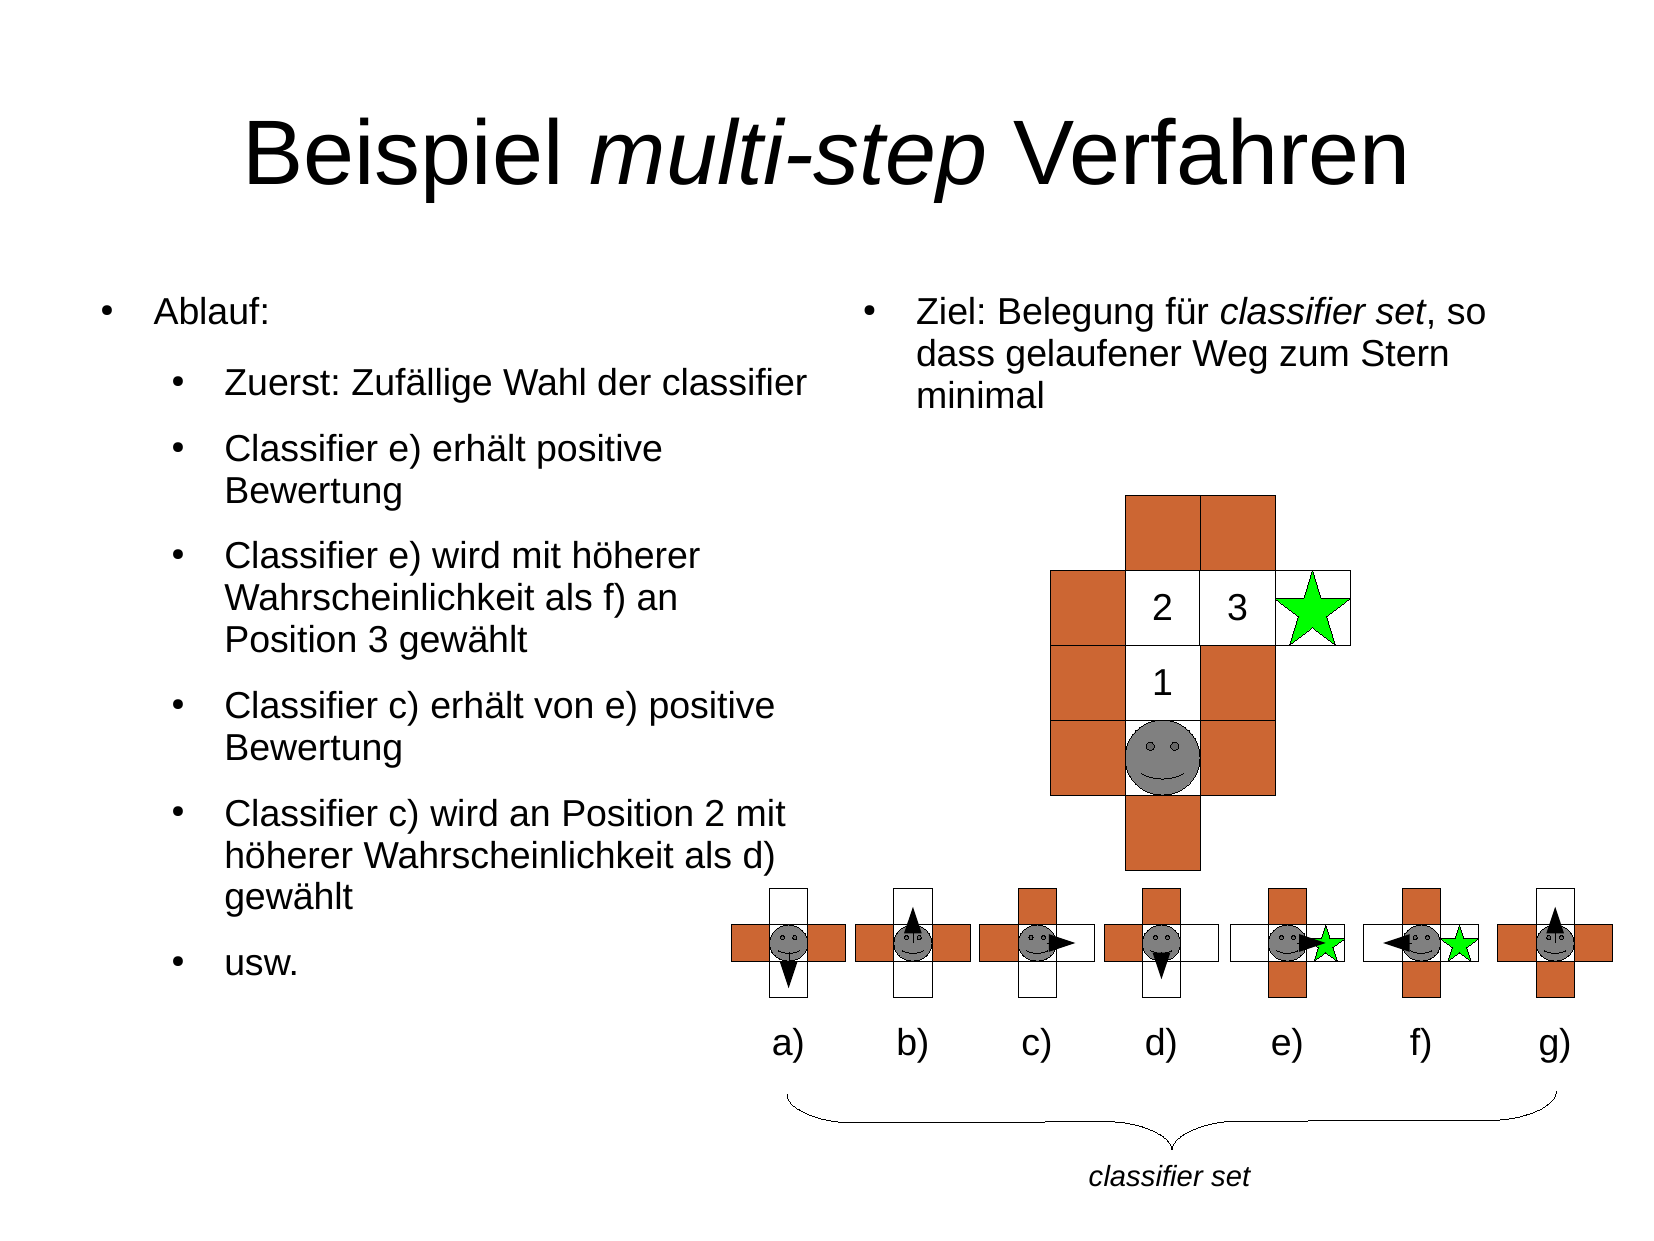

# Beispiel multi-step Verfahren
Ablauf:
Zuerst: Zufällige Wahl der classifier
Classifier e) erhält positive Bewertung
Classifier e) wird mit höherer Wahrscheinlichkeit als f) an Position 3 gewählt
Classifier c) erhält von e) positive Bewertung
Classifier c) wird an Position 2 mit höherer Wahrscheinlichkeit als d) gewählt
usw.
Ziel: Belegung für classifier set, so dass gelaufener Weg zum Stern minimal
2
3
1
2
2
3
3
3
3
a)
b)
c)
d)
e)
f)
g)
classifier set